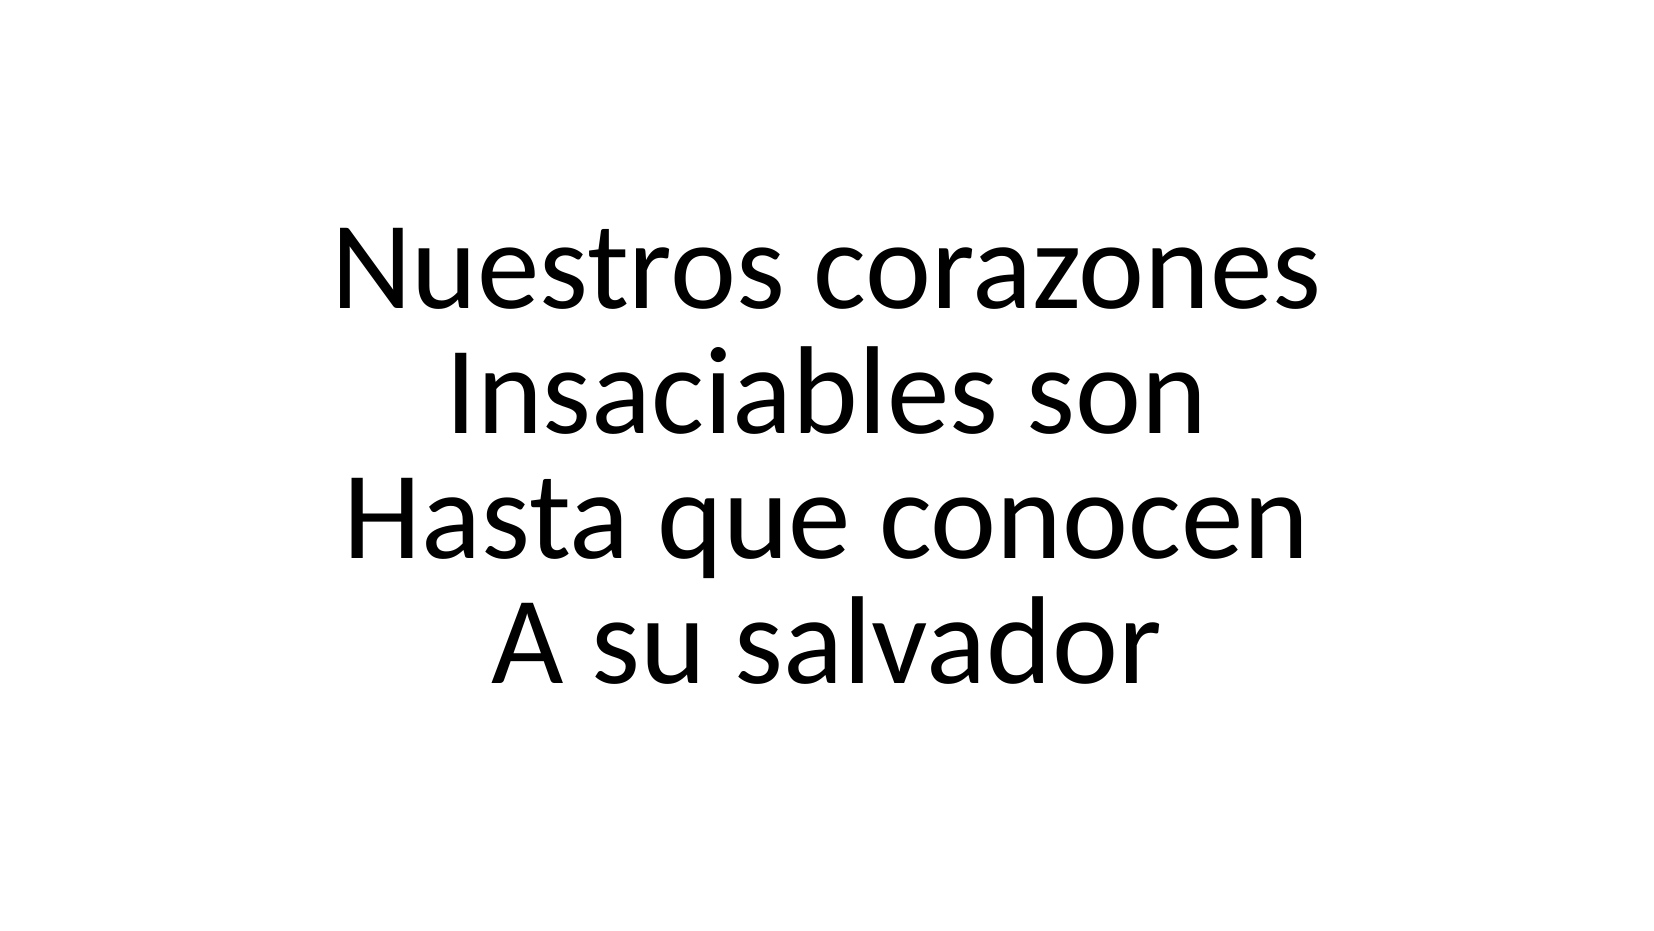

# Nuestros corazones Insaciables son Hasta que conocen A su salvador